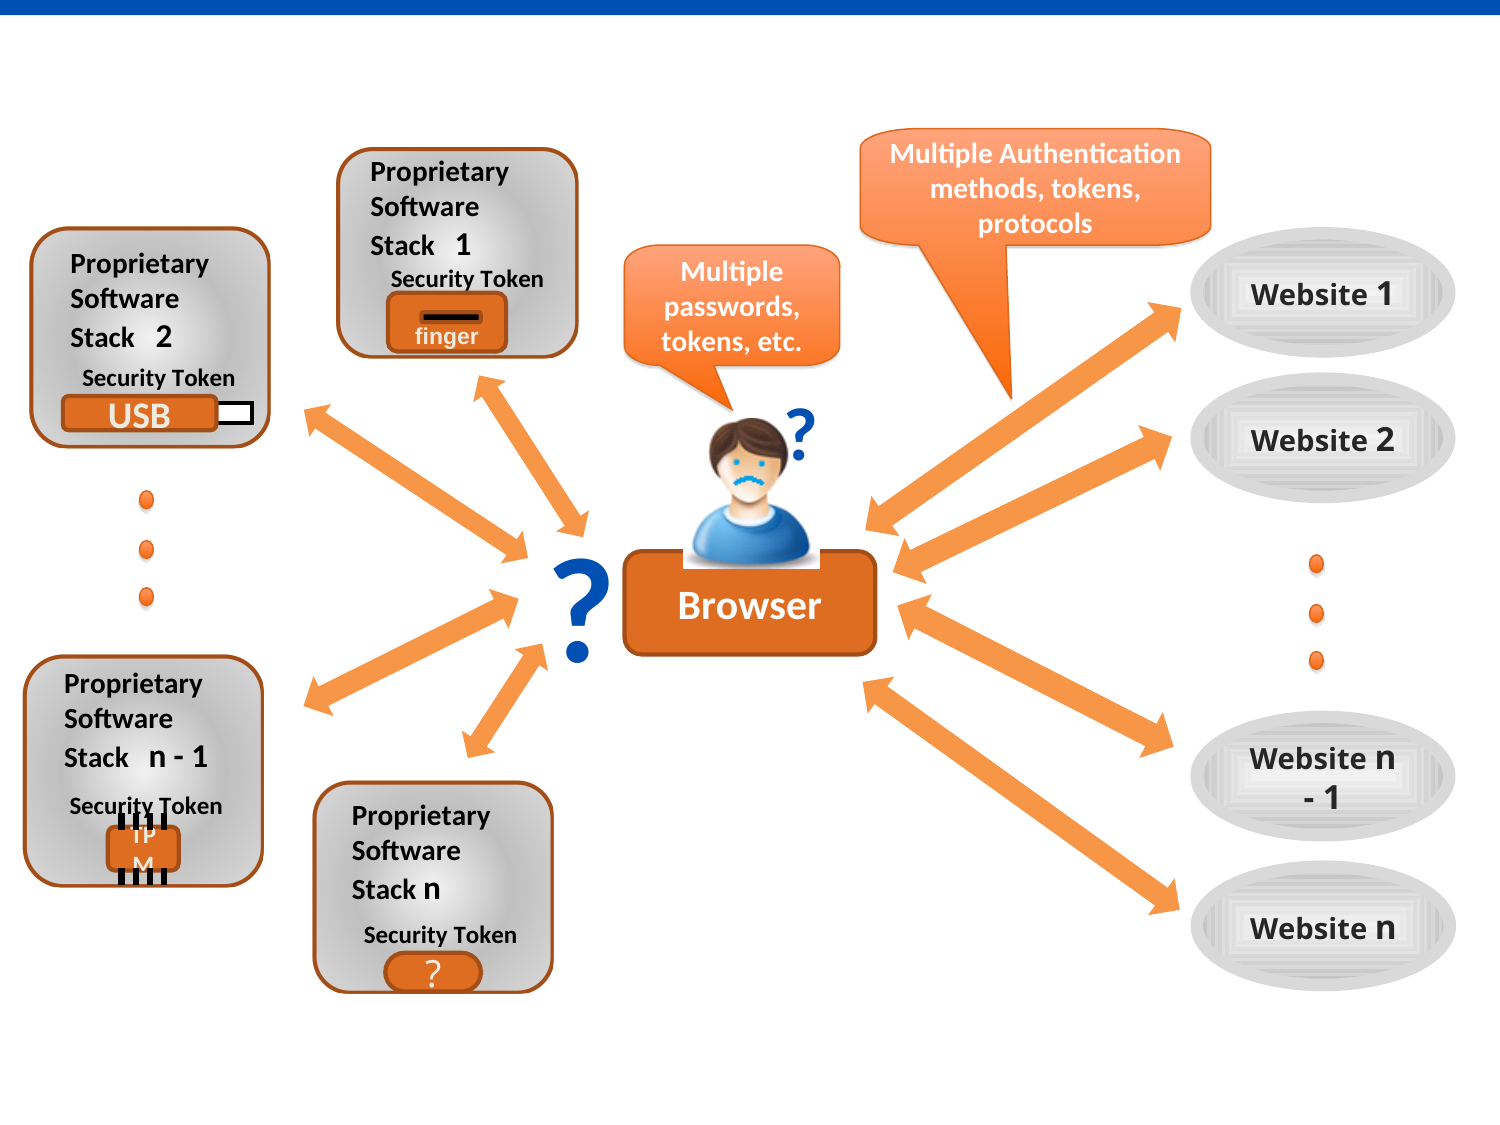

Multiple Authentication methods, tokens, protocols
Proprietary Software Stack 1
Security Token
finger
Proprietary Software Stack 2
Security Token
USB
Website 1
Multiple passwords, tokens, etc.
?
Website 2
?
Browser
Proprietary Software Stack n - 1
Security Token
TPM
Website n - 1
?
Proprietary Software Stack n
Security Token
Website n